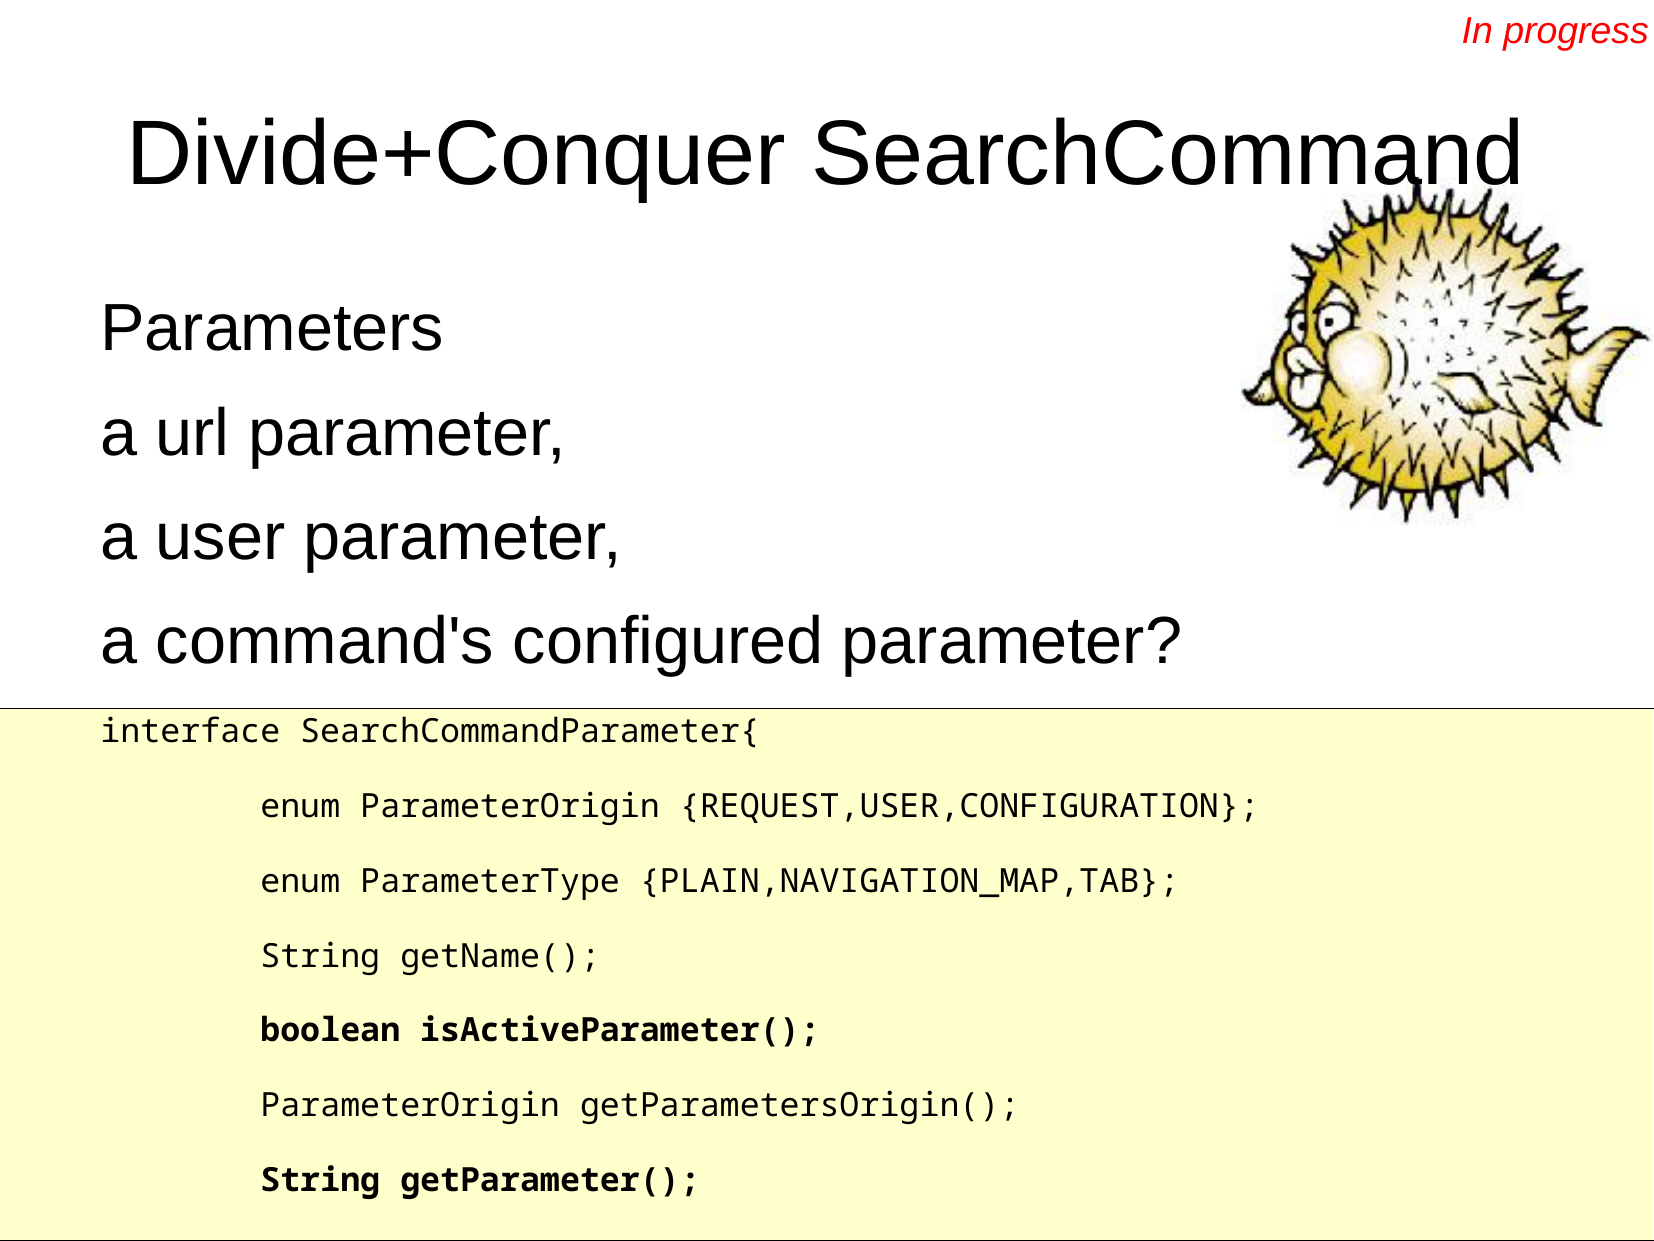

In progress
# Divide+Conquer SearchCommand
Parameters
a url parameter,
a user parameter,
a command's configured parameter?
interface SearchCommandParameter{
 enum ParameterOrigin {REQUEST,USER,CONFIGURATION};
 enum ParameterType {PLAIN,NAVIGATION_MAP,TAB};
 String getName();
 boolean isActiveParameter();
 ParameterOrigin getParametersOrigin();
 String getParameter();
}